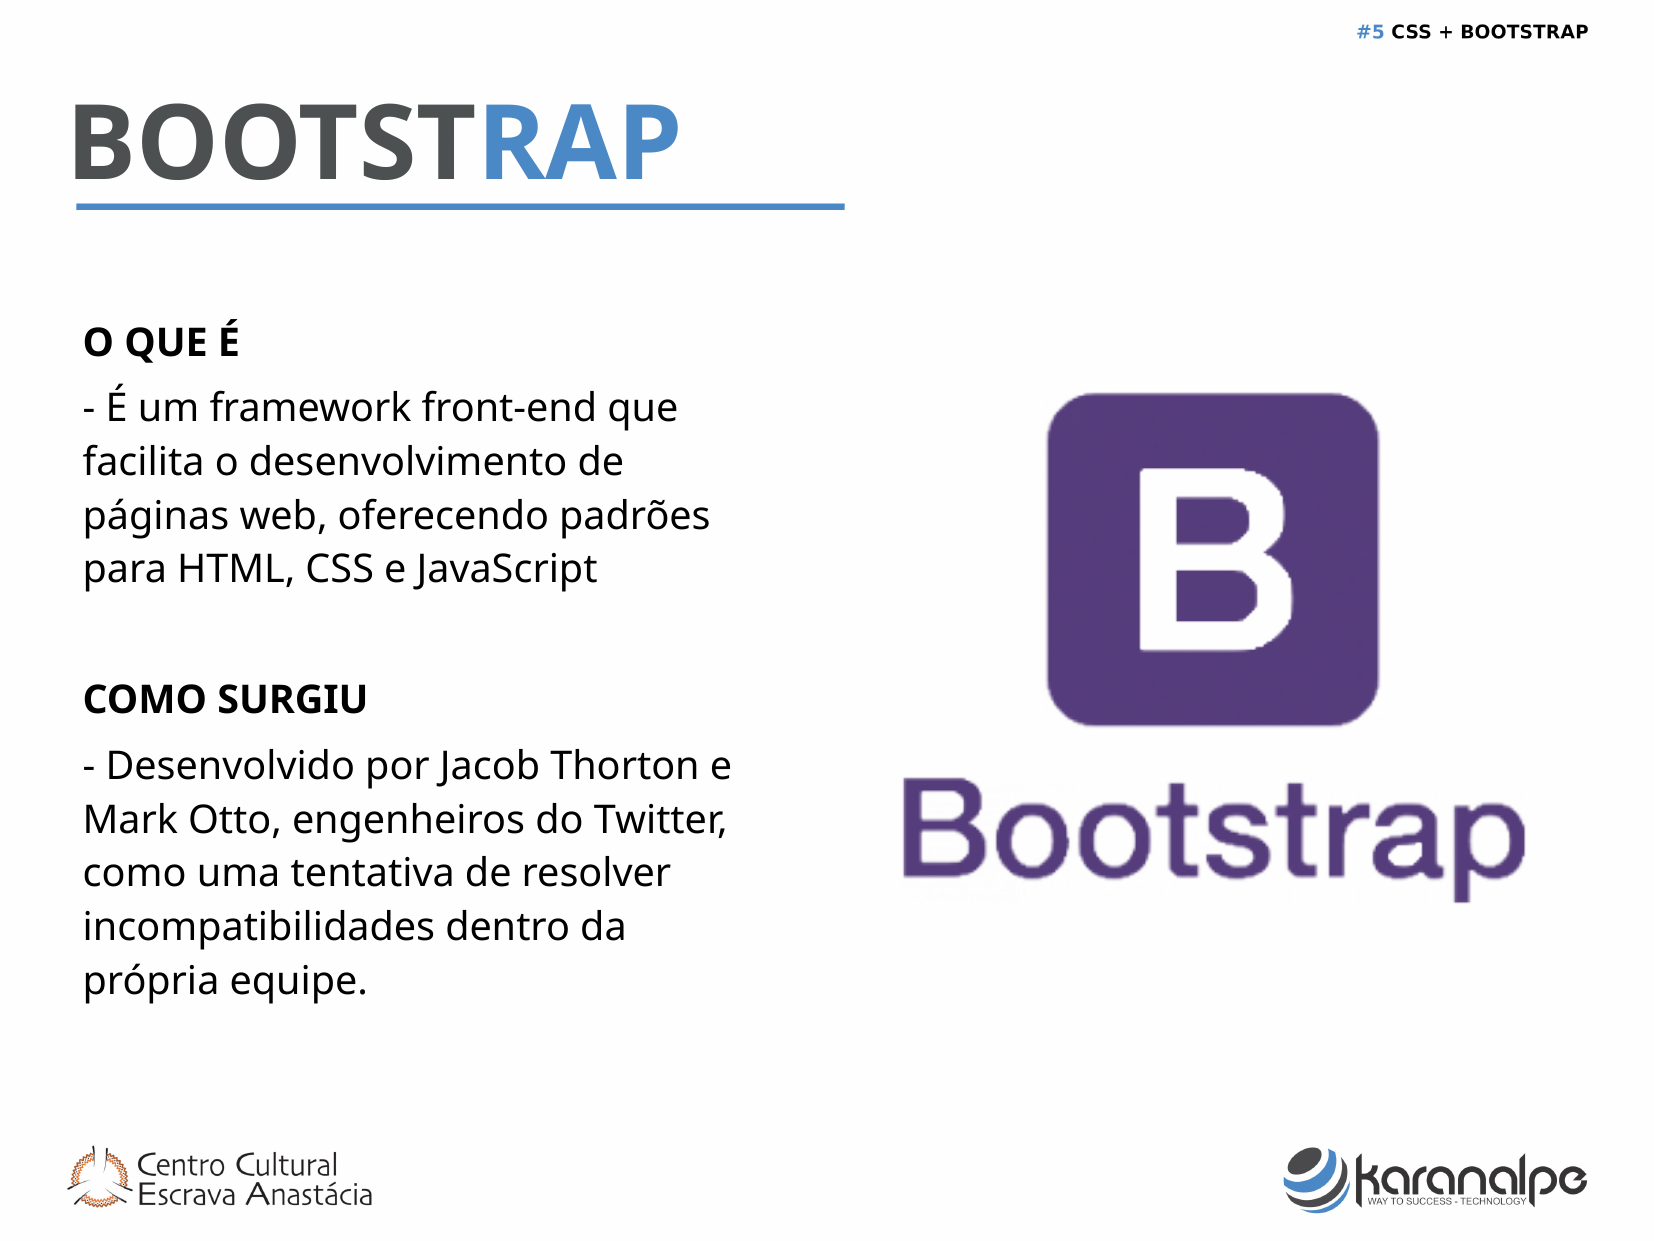

BOOTSTRAP
# O QUE É
- É um framework front-end que facilita o desenvolvimento de páginas web, oferecendo padrões para HTML, CSS e JavaScript
COMO SURGIU
- Desenvolvido por Jacob Thorton e Mark Otto, engenheiros do Twitter, como uma tentativa de resolver incompatibilidades dentro da própria equipe.